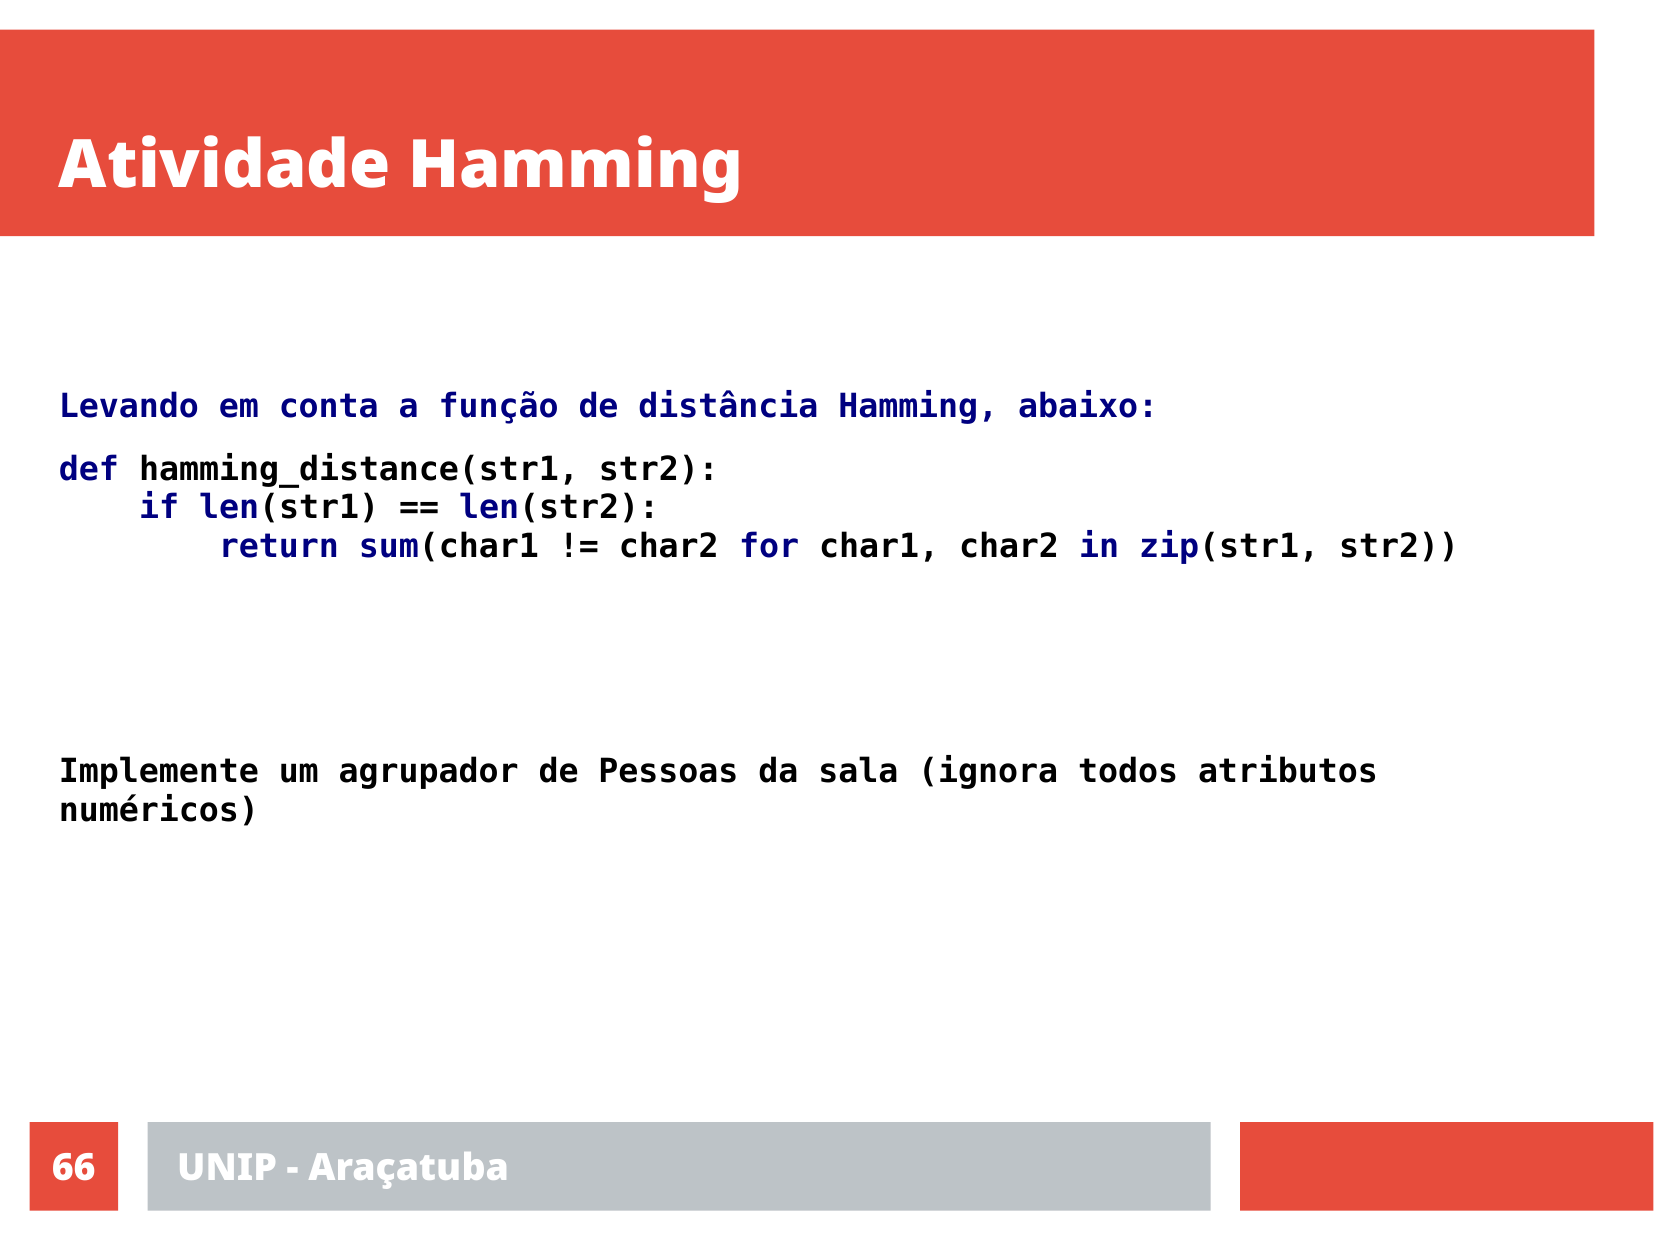

# Atividade Hamming
Levando em conta a função de distância Hamming, abaixo:
def hamming_distance(str1, str2):
 if len(str1) == len(str2):
 return sum(char1 != char2 for char1, char2 in zip(str1, str2))
Implemente um agrupador de Pessoas da sala (ignora todos atributos numéricos)
66
UNIP - Araçatuba